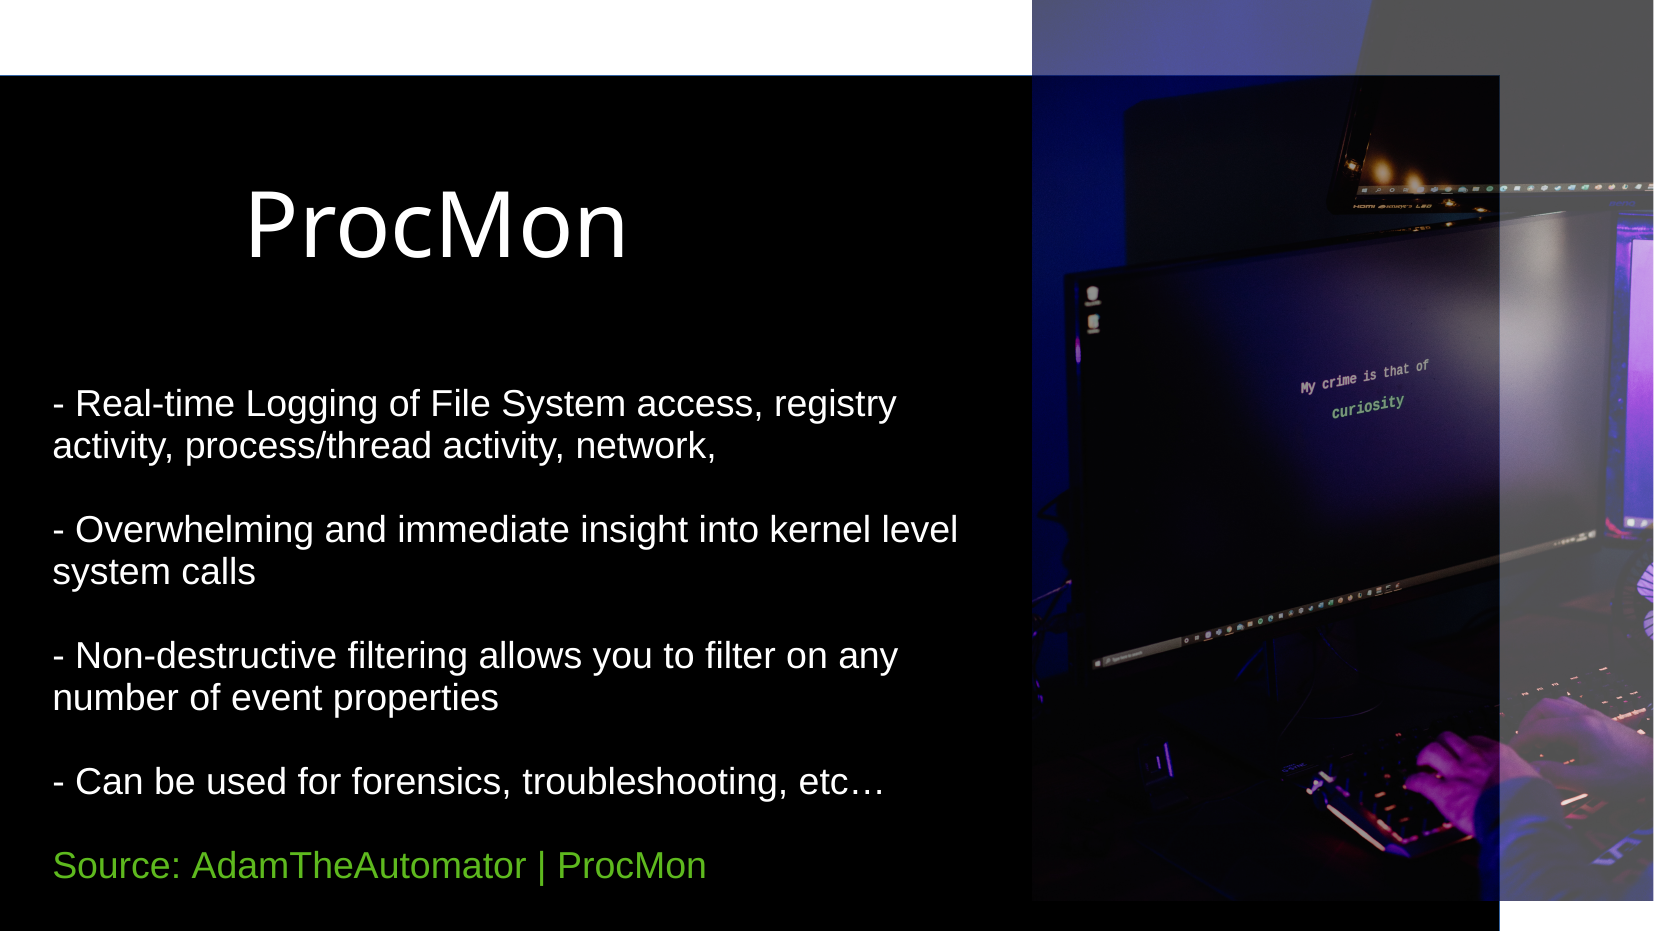

# ProcMon
- Real-time Logging of File System access, registry activity, process/thread activity, network,
- Overwhelming and immediate insight into kernel level system calls
- Non-destructive filtering allows you to filter on any number of event properties
- Can be used for forensics, troubleshooting, etc…
Source: AdamTheAutomator | ProcMon